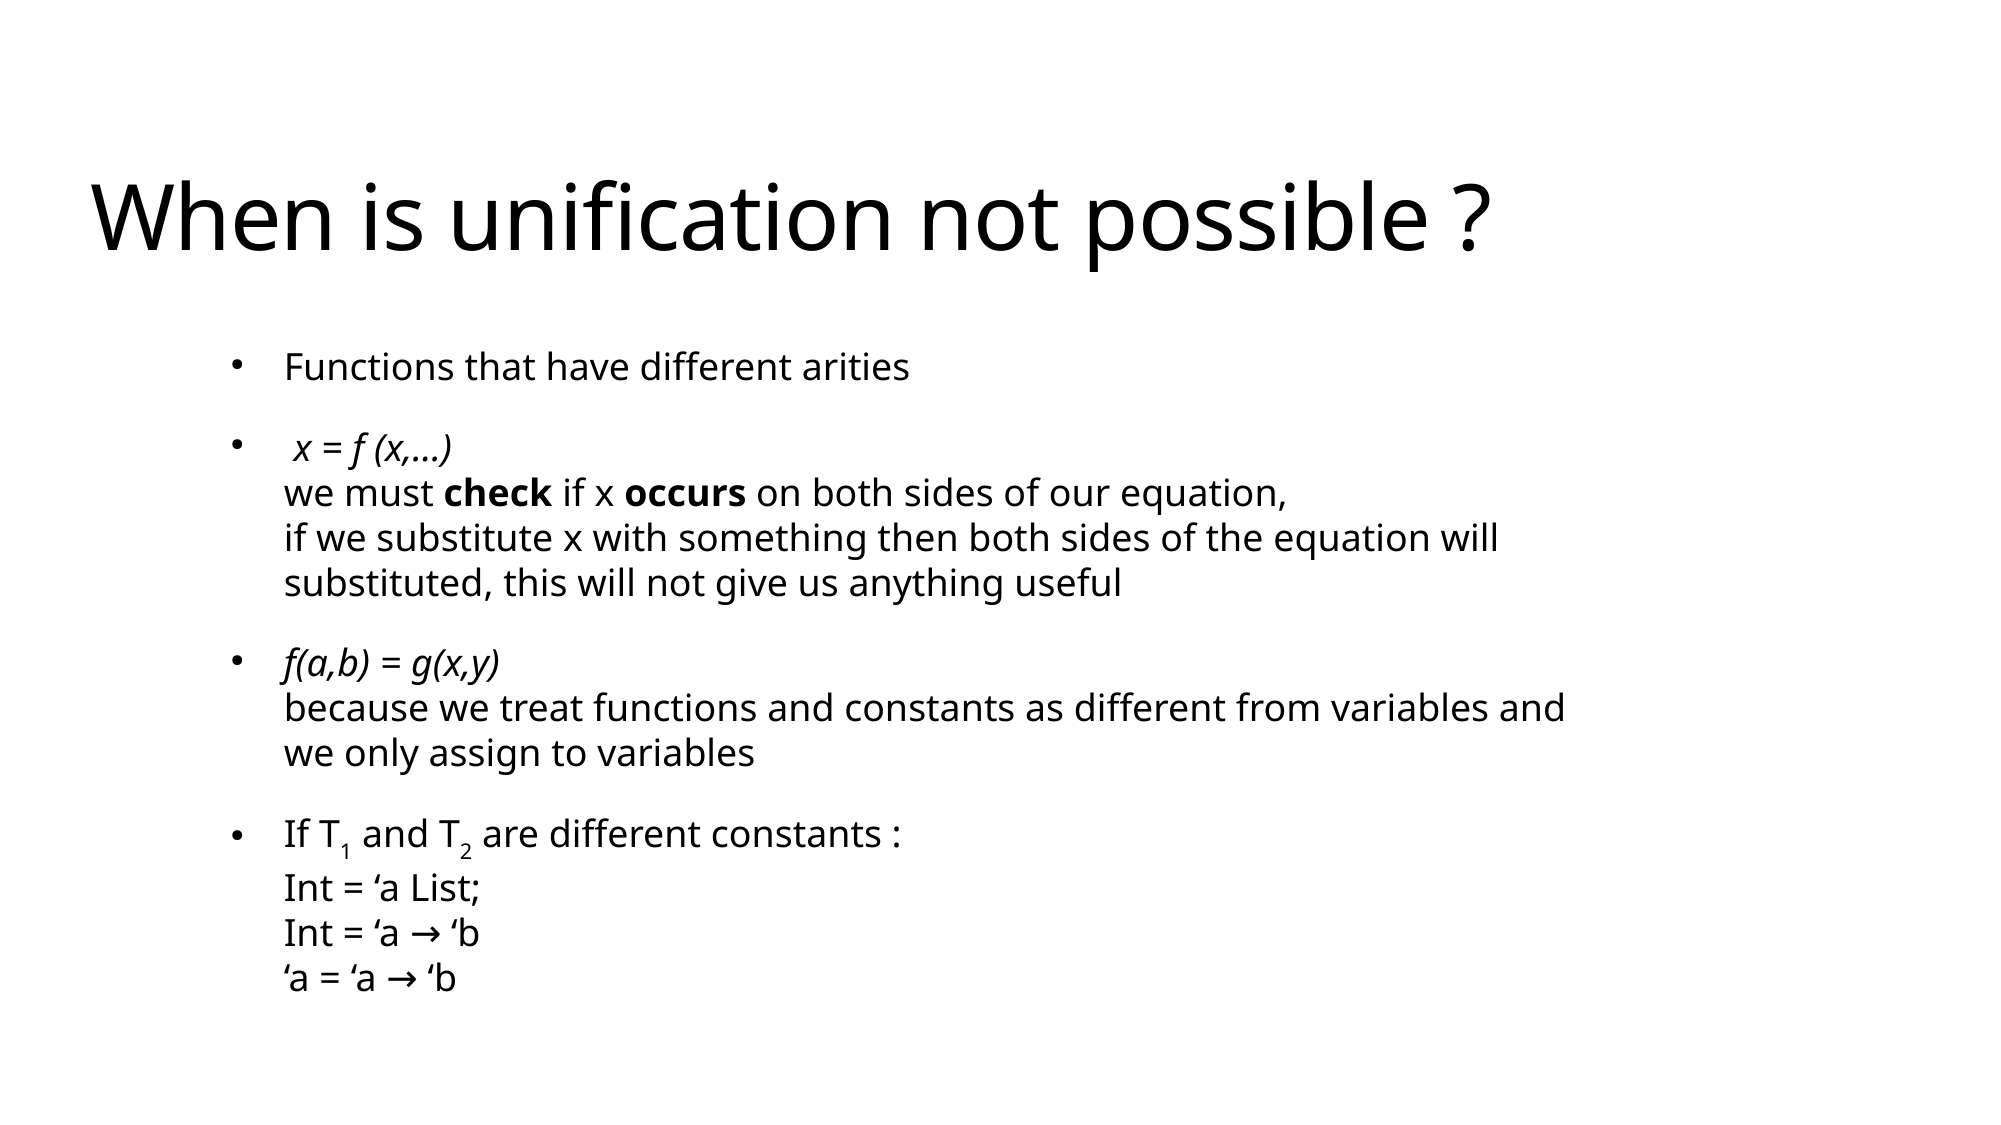

# When is unification not possible ?
Functions that have different arities
 x = f (x,...)
we must check if x occurs on both sides of our equation,
if we substitute x with something then both sides of the equation will substituted, this will not give us anything useful
f(a,b) = g(x,y)
because we treat functions and constants as different from variables and we only assign to variables
If T1 and T2 are different constants :
Int = ‘a List;
Int = ‘a → ‘b
‘a = ‘a → ‘b